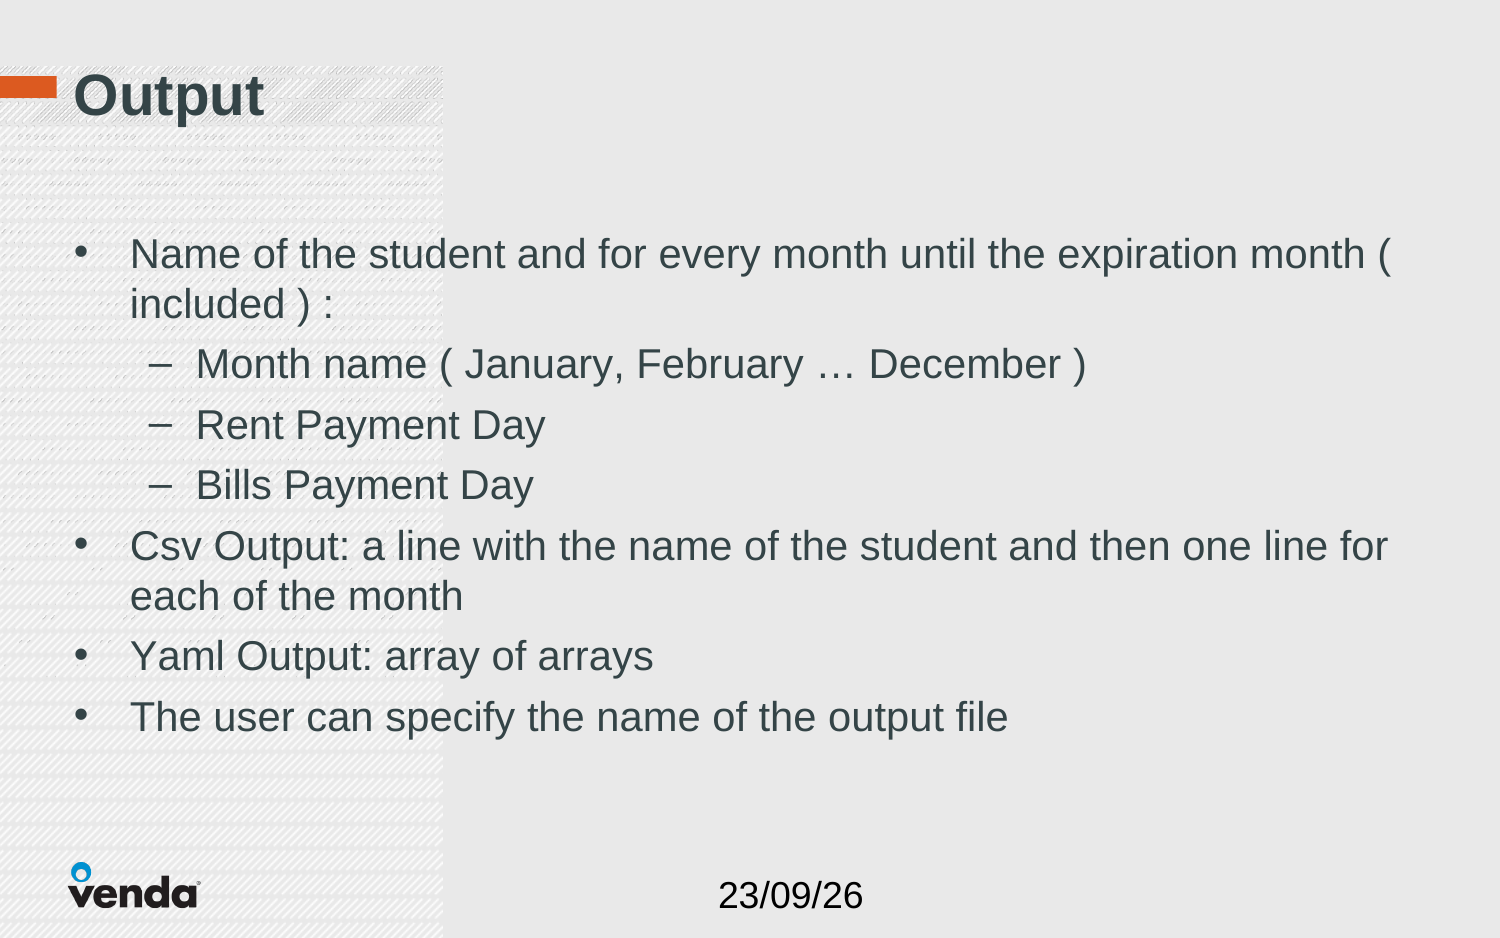

# Output
Name of the student and for every month until the expiration month ( included ) :
Month name ( January, February … December )
Rent Payment Day
Bills Payment Day
Csv Output: a line with the name of the student and then one line for each of the month
Yaml Output: array of arrays
The user can specify the name of the output file